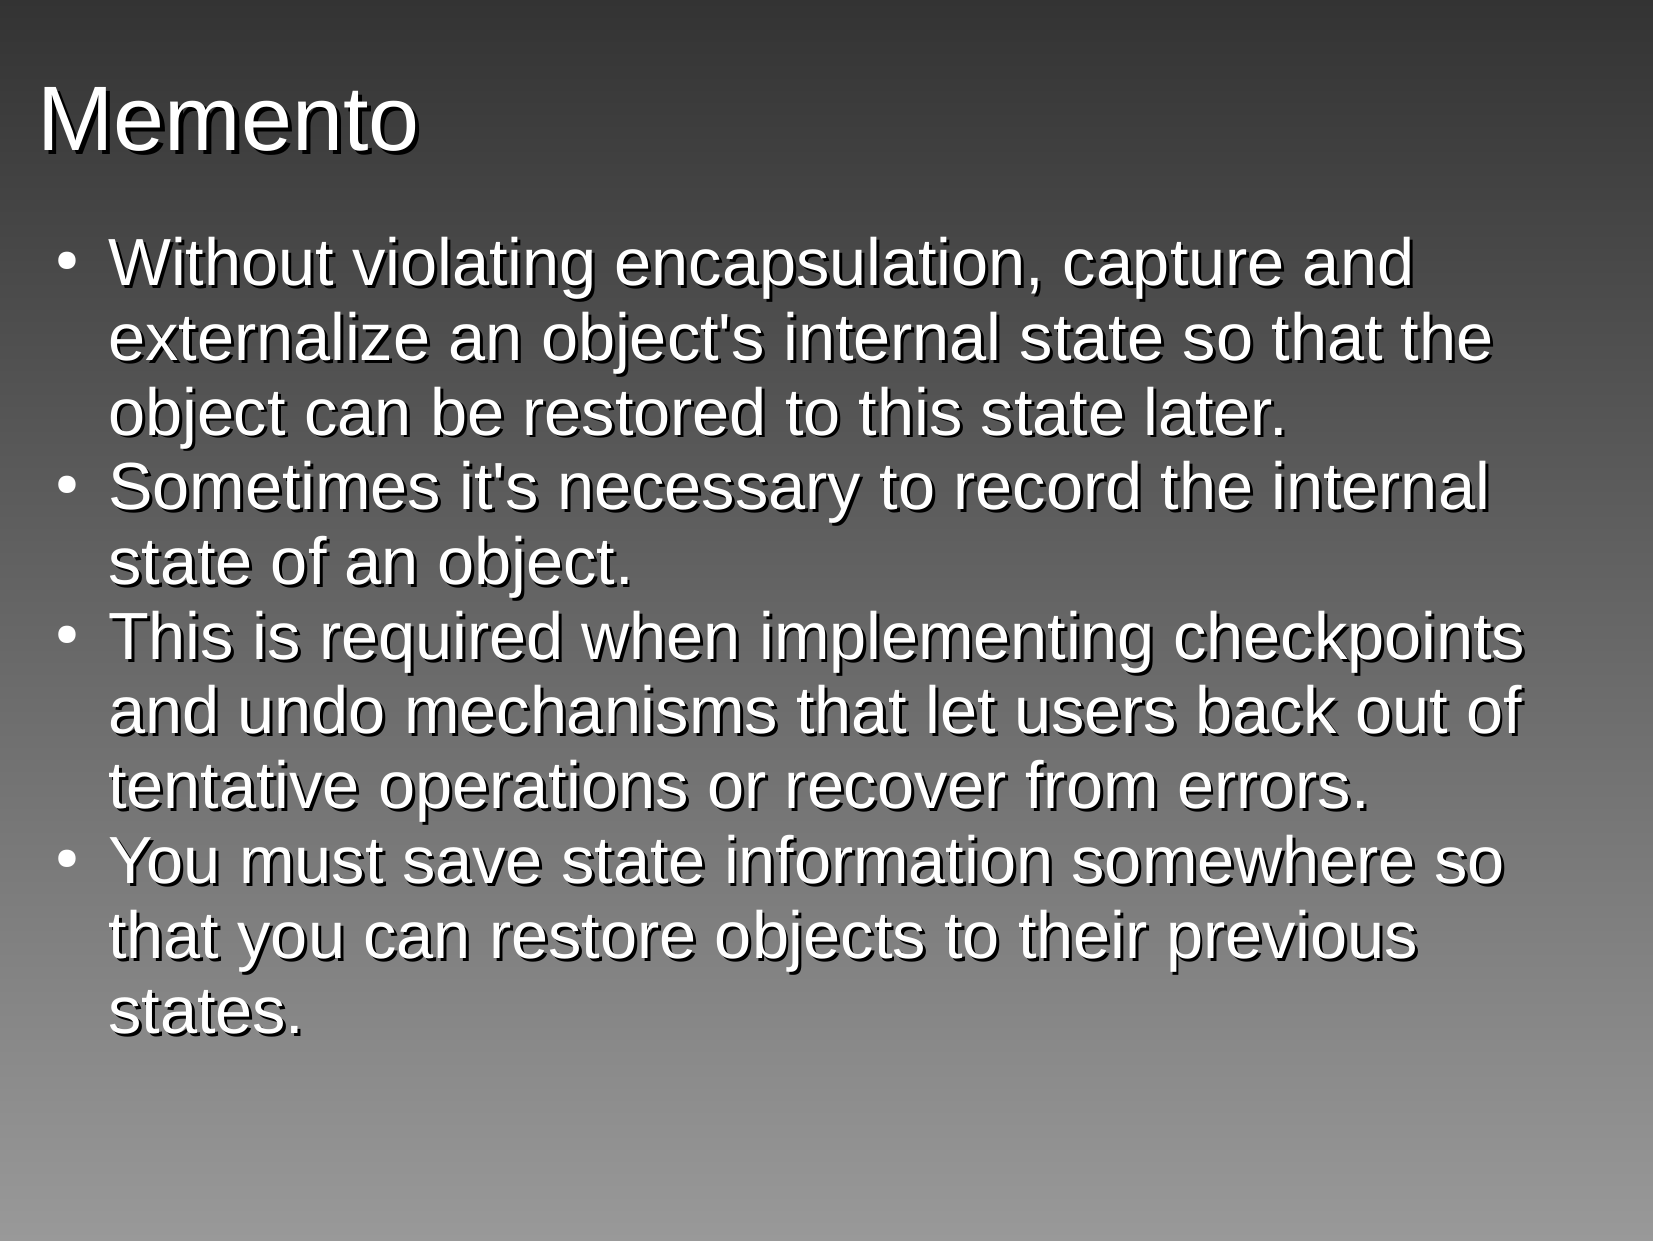

# Memento
Without violating encapsulation, capture and externalize an object's internal state so that the object can be restored to this state later.
Sometimes it's necessary to record the internal state of an object.
This is required when implementing checkpoints and undo mechanisms that let users back out of tentative operations or recover from errors.
You must save state information somewhere so that you can restore objects to their previous states.